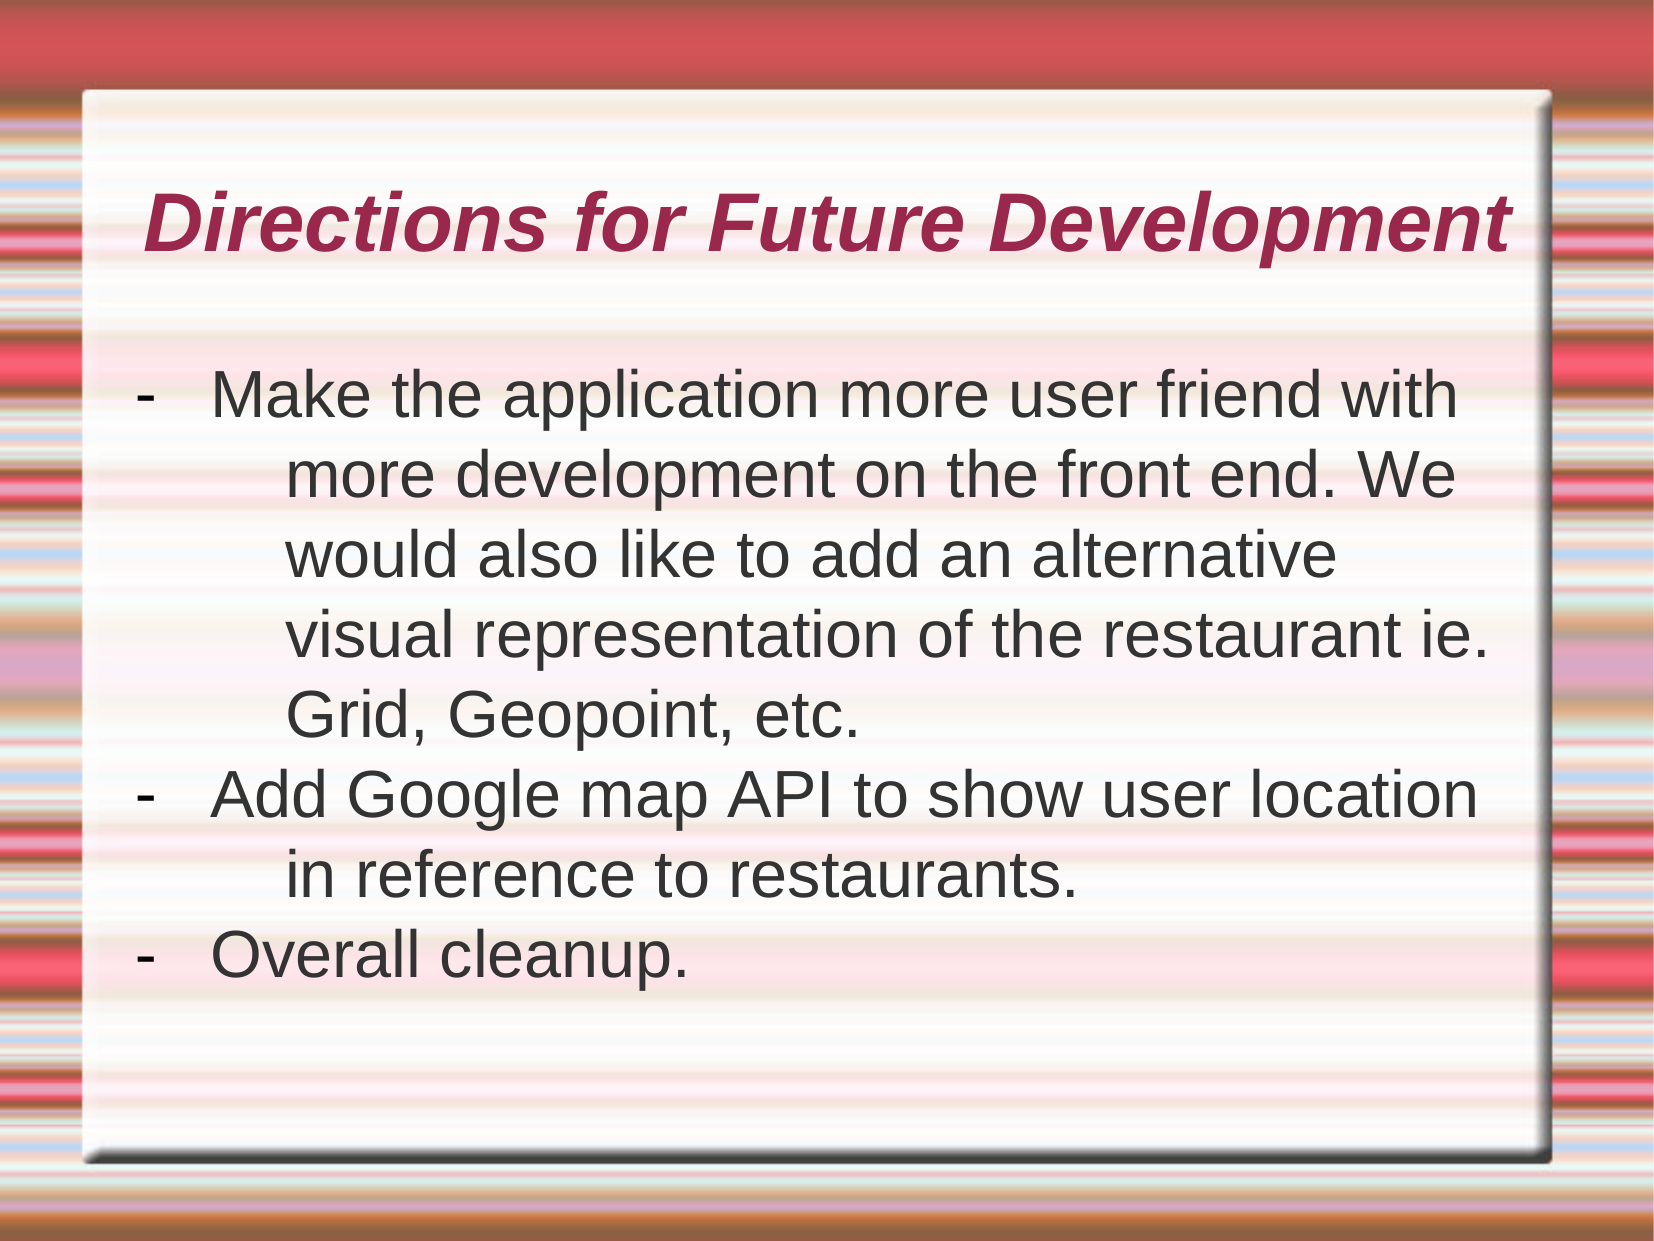

# Directions for Future Development
Make the application more user friend with more development on the front end. We would also like to add an alternative visual representation of the restaurant ie. Grid, Geopoint, etc.
Add Google map API to show user location in reference to restaurants.
Overall cleanup.